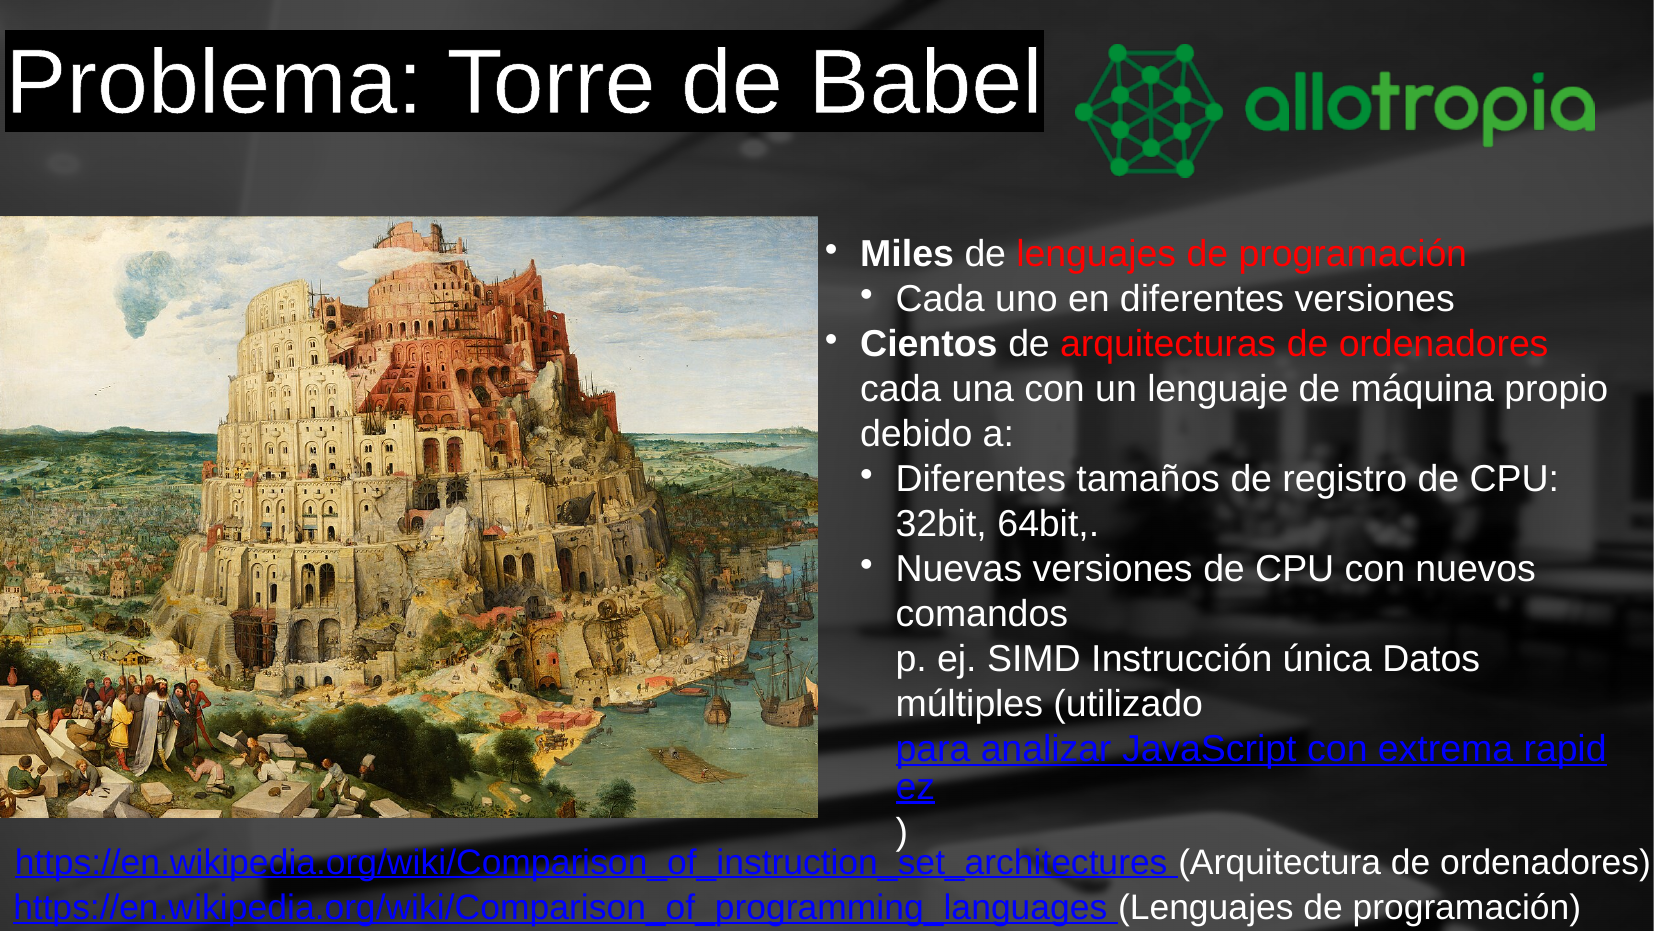

# Problema: Torre de Babel
Miles de lenguajes de programación
Cada uno en diferentes versiones
Cientos de arquitecturas de ordenadores
cada una con un lenguaje de máquina propio debido a:
Diferentes tamaños de registro de CPU: 32bit, 64bit,.
Nuevas versiones de CPU con nuevos comandos
p. ej. SIMD Instrucción única Datos múltiples (utilizado para analizar JavaScript con extrema rapidez)
https://en.wikipedia.org/wiki/Comparison_of_instruction_set_architectures (Arquitectura de ordenadores)
https://en.wikipedia.org/wiki/Comparison_of_programming_languages (Lenguajes de programación)